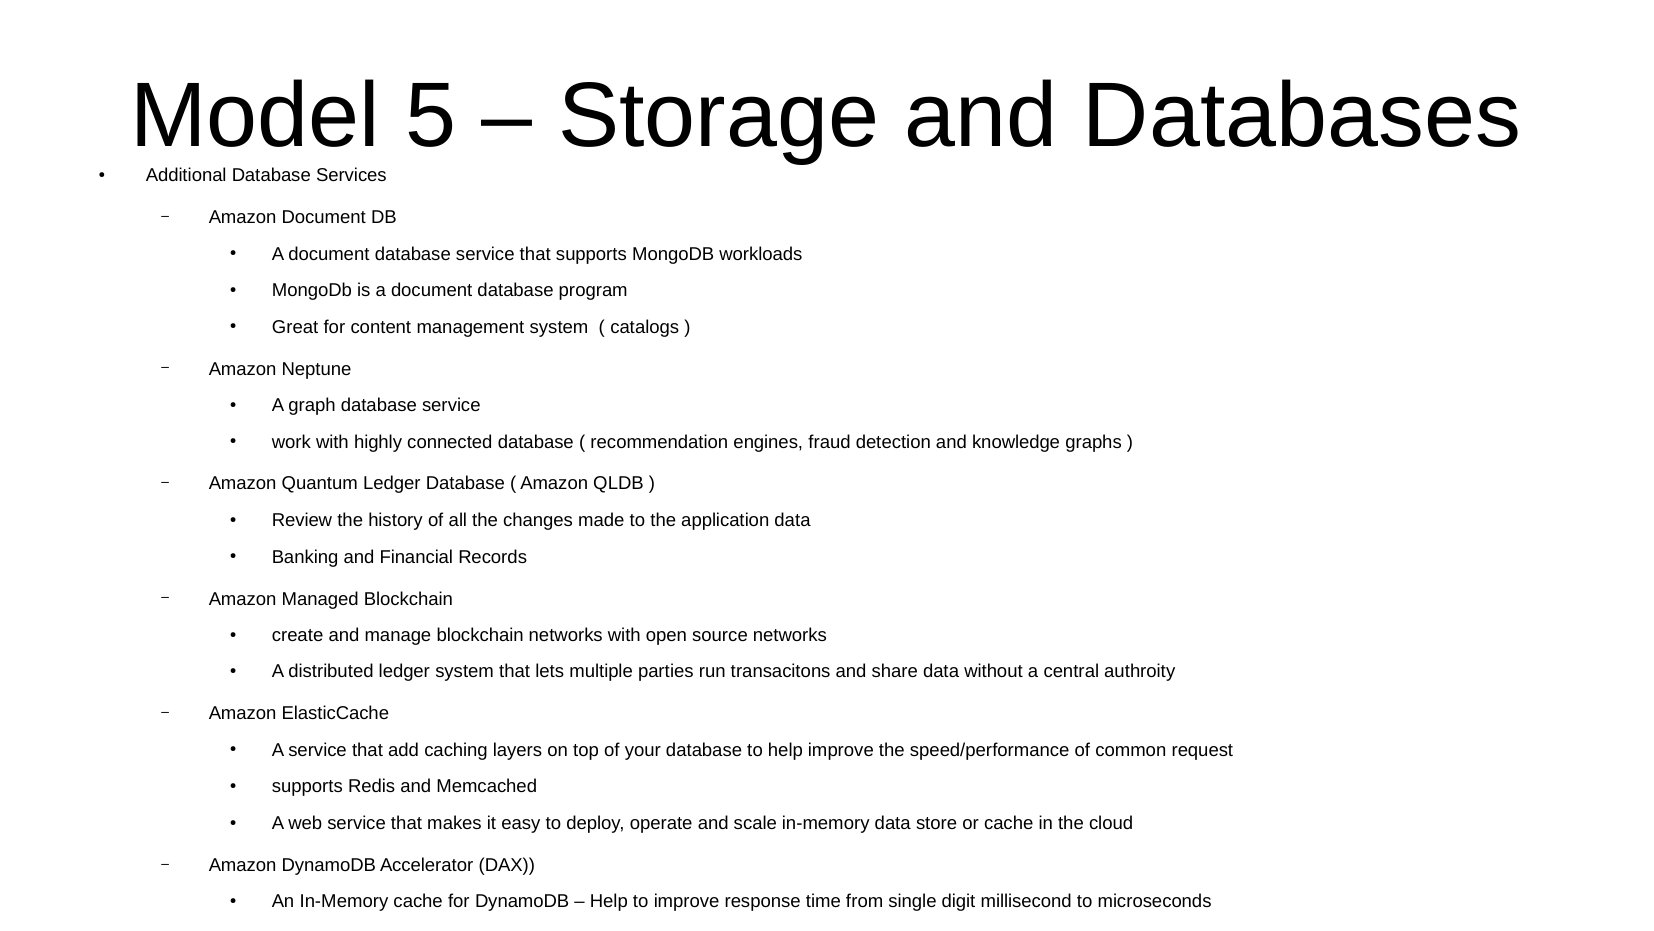

# Model 5 – Storage and Databases
Additional Database Services
Amazon Document DB
A document database service that supports MongoDB workloads
MongoDb is a document database program
Great for content management system ( catalogs )
Amazon Neptune
A graph database service
work with highly connected database ( recommendation engines, fraud detection and knowledge graphs )
Amazon Quantum Ledger Database ( Amazon QLDB )
Review the history of all the changes made to the application data
Banking and Financial Records
Amazon Managed Blockchain
create and manage blockchain networks with open source networks
A distributed ledger system that lets multiple parties run transacitons and share data without a central authroity
Amazon ElasticCache
A service that add caching layers on top of your database to help improve the speed/performance of common request
supports Redis and Memcached
A web service that makes it easy to deploy, operate and scale in-memory data store or cache in the cloud
Amazon DynamoDB Accelerator (DAX))
An In-Memory cache for DynamoDB – Help to improve response time from single digit millisecond to microseconds